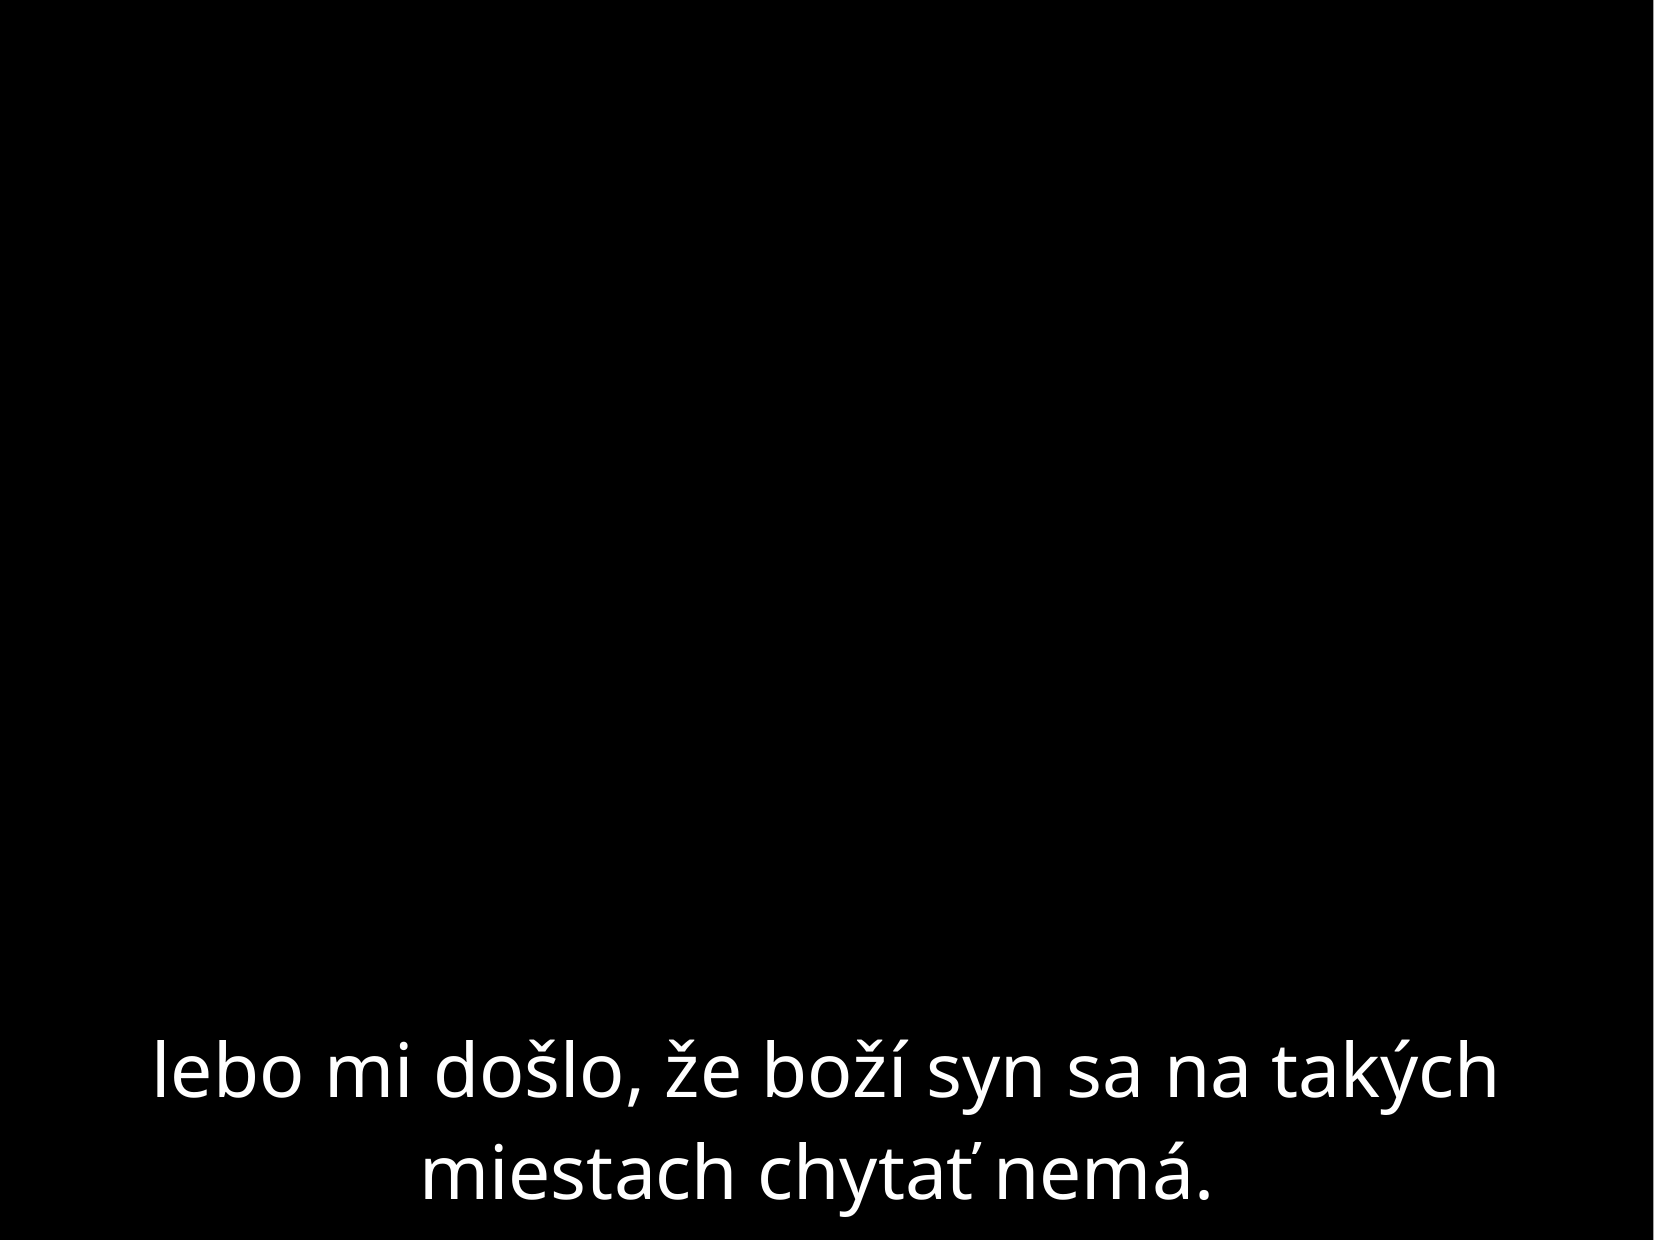

# lebo mi došlo, že boží syn sa na takých miestach chytať nemá.